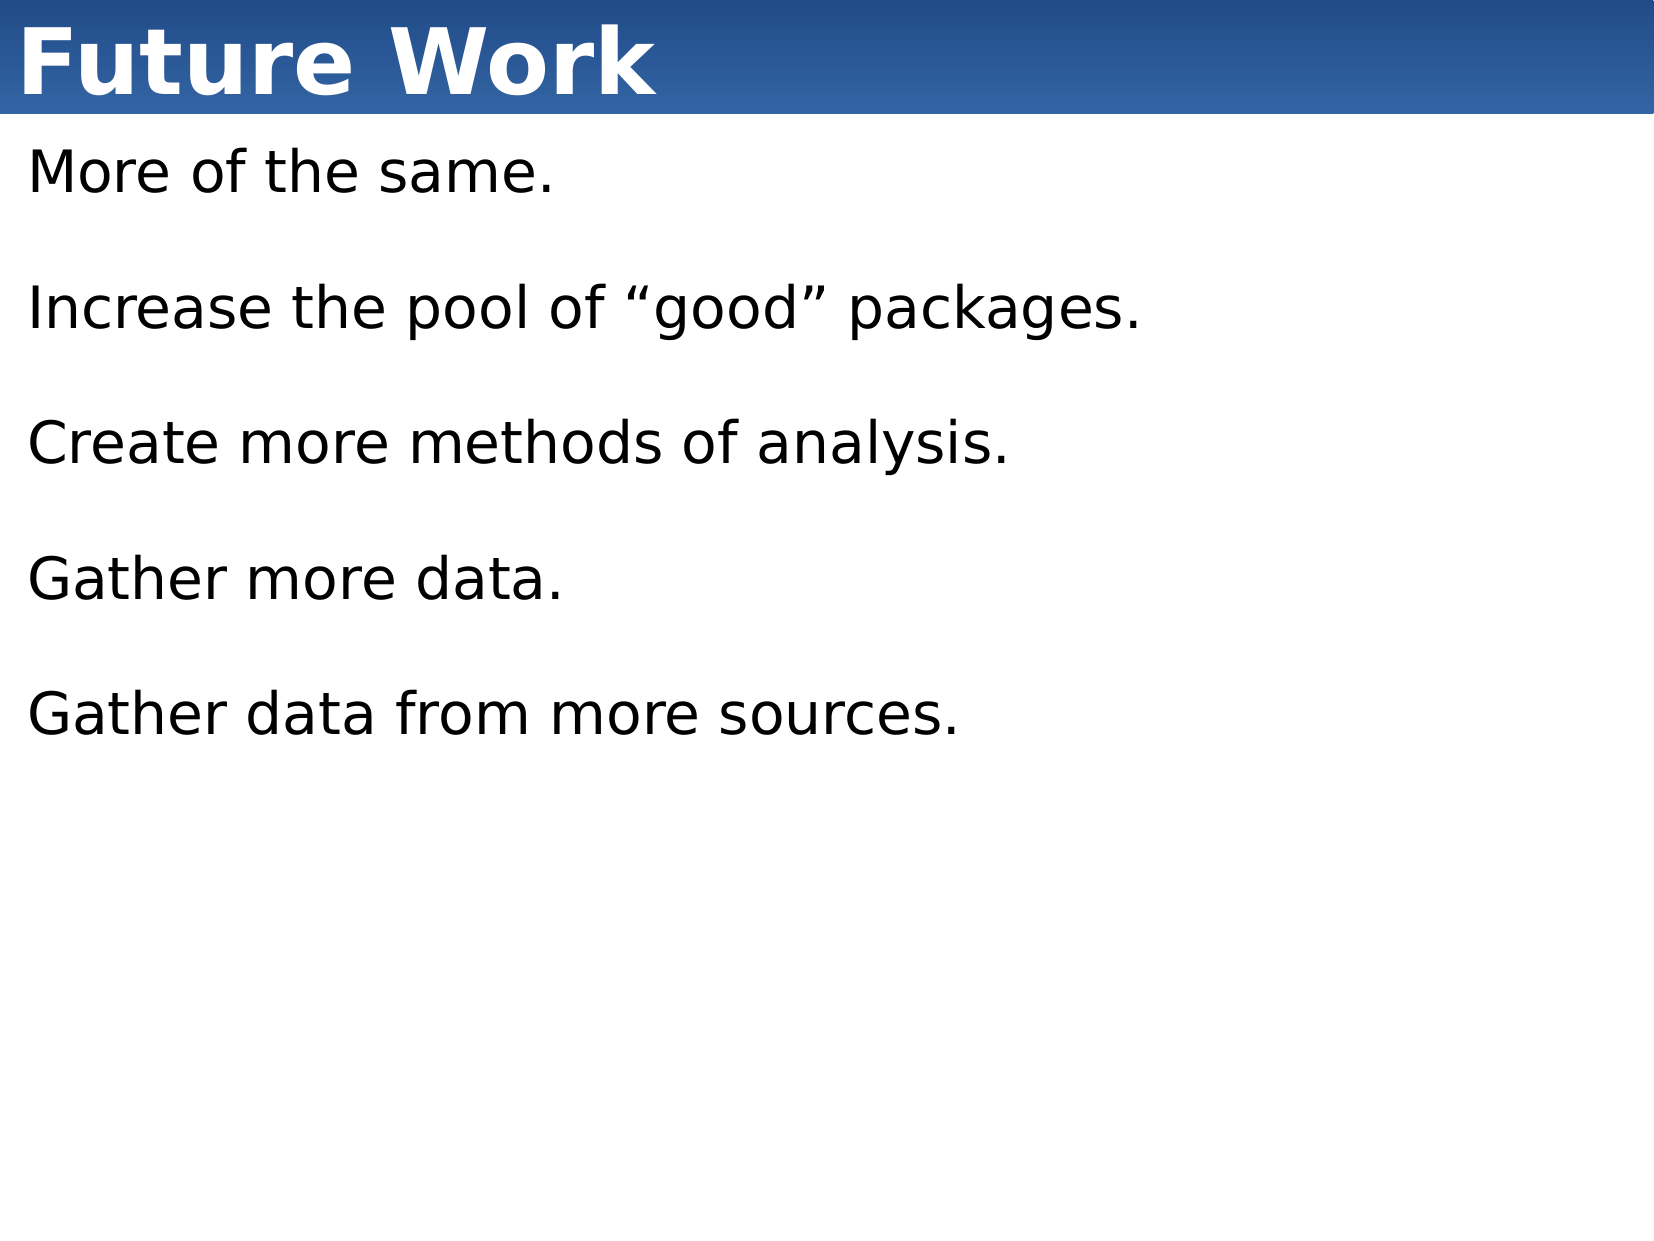

Future Work
More of the same.
Increase the pool of “good” packages.
Create more methods of analysis.
Gather more data.
Gather data from more sources.